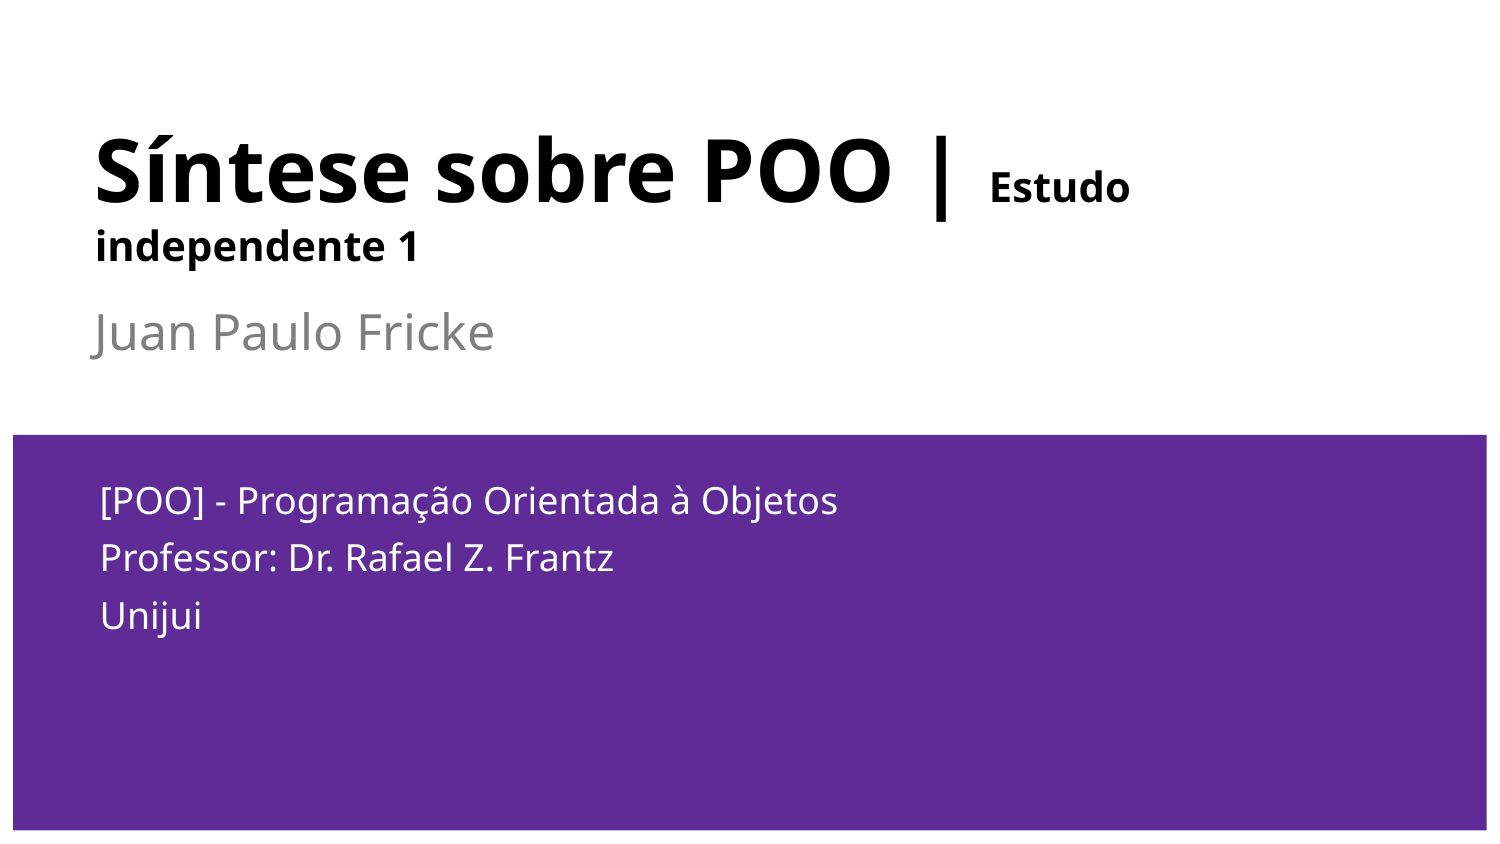

# Síntese sobre POO | Estudo independente 1
Juan Paulo Fricke
[POO] - Programação Orientada à Objetos
Professor: Dr. Rafael Z. Frantz
Unijui